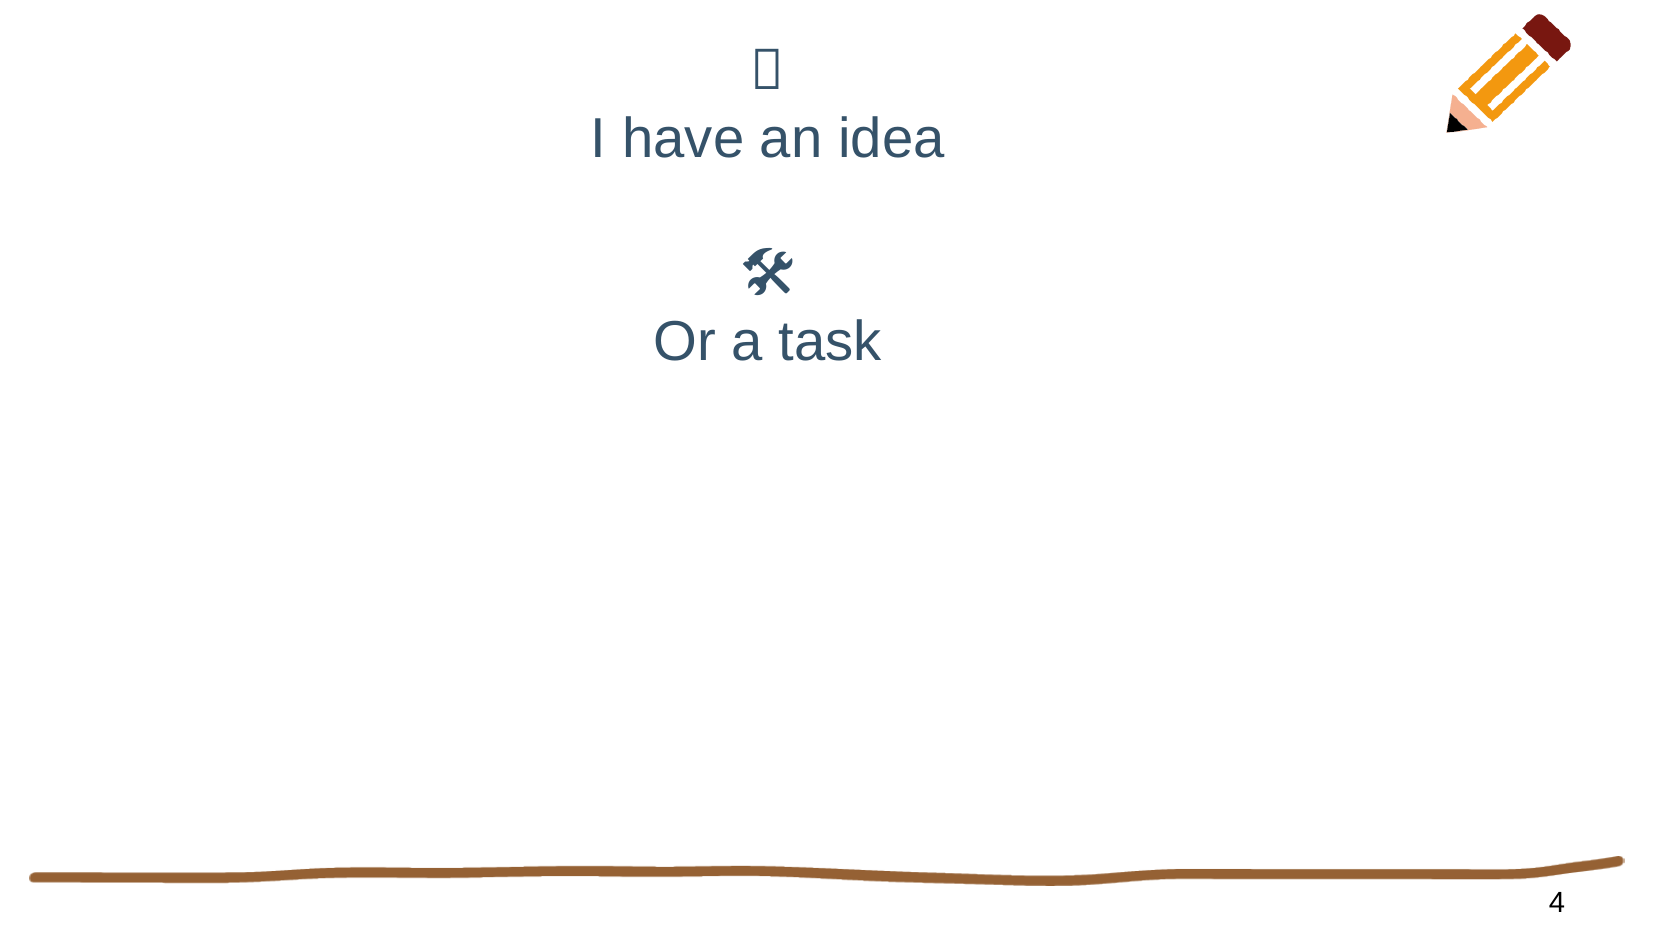

# 💡 I have an idea 🛠 Or a task
4